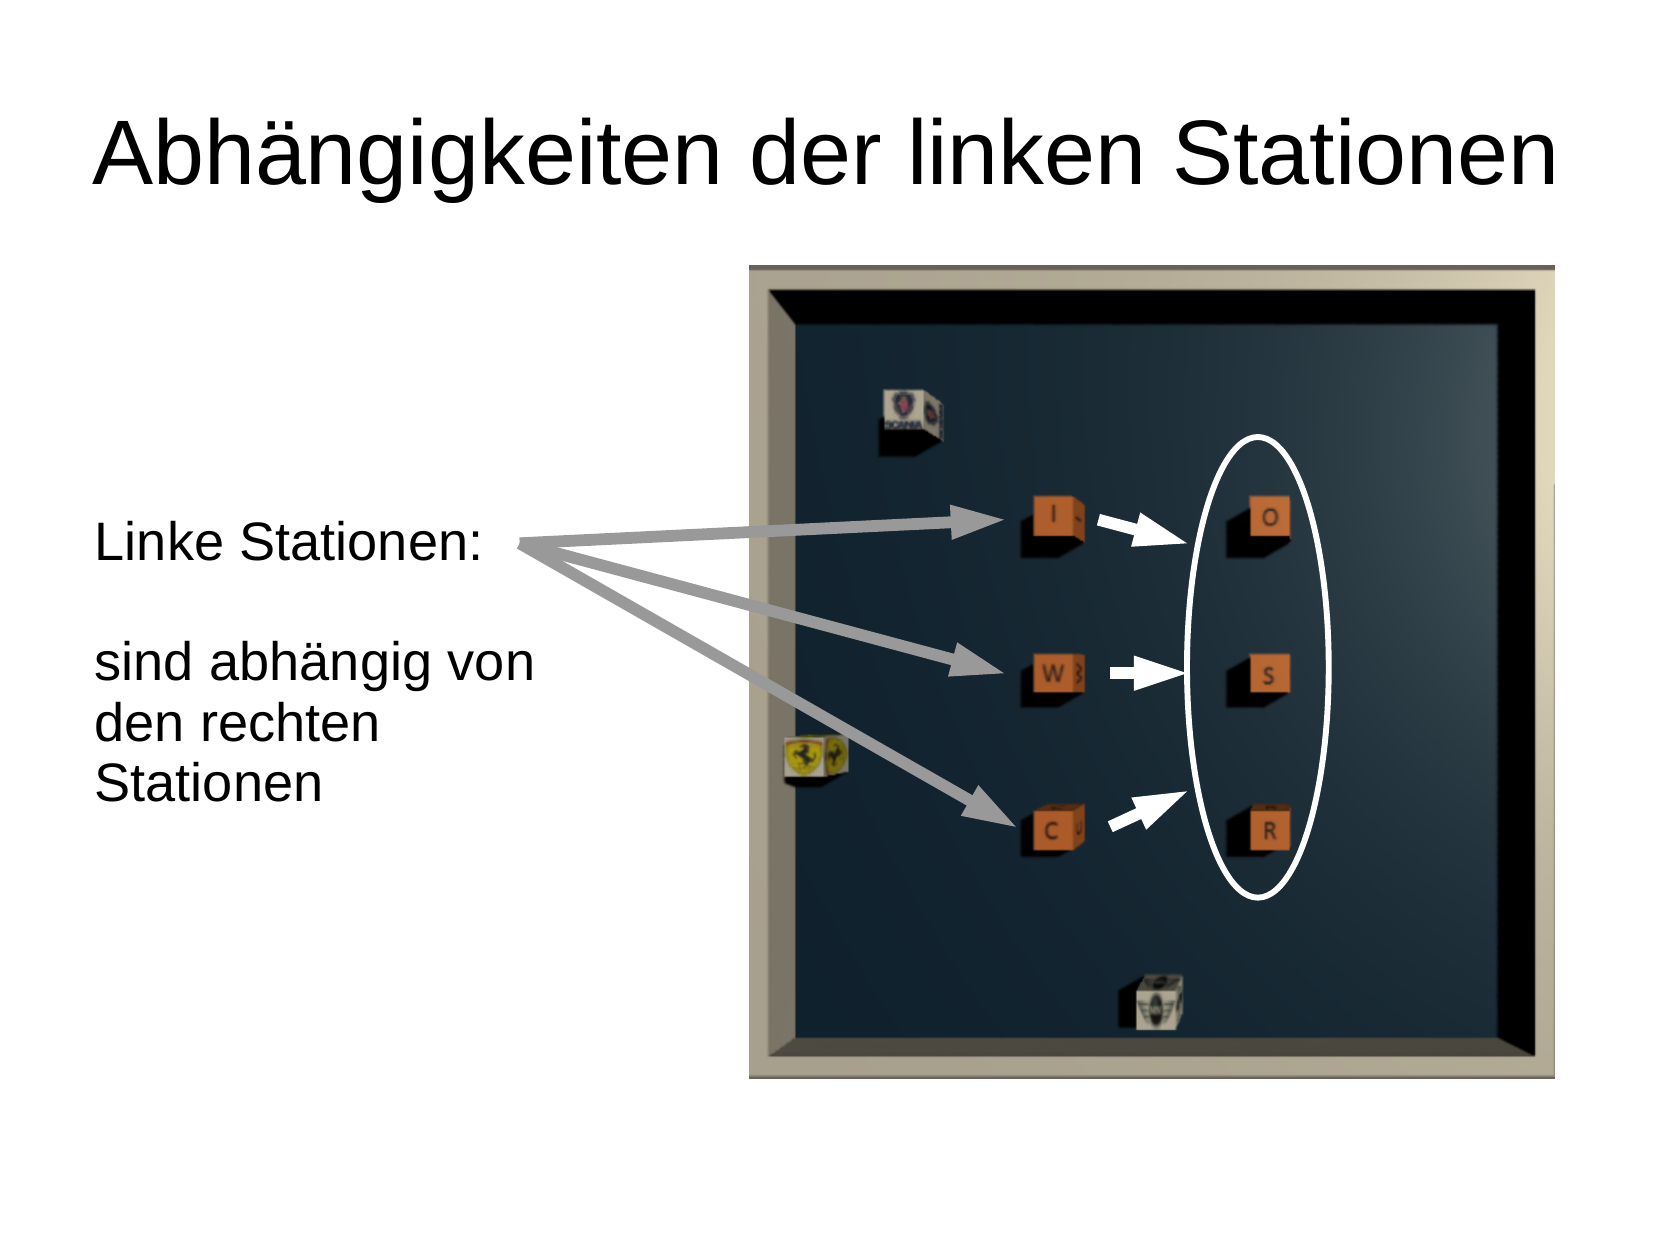

# Abhängigkeiten der linken Stationen
Linke Stationen:
sind abhängig von den rechten Stationen